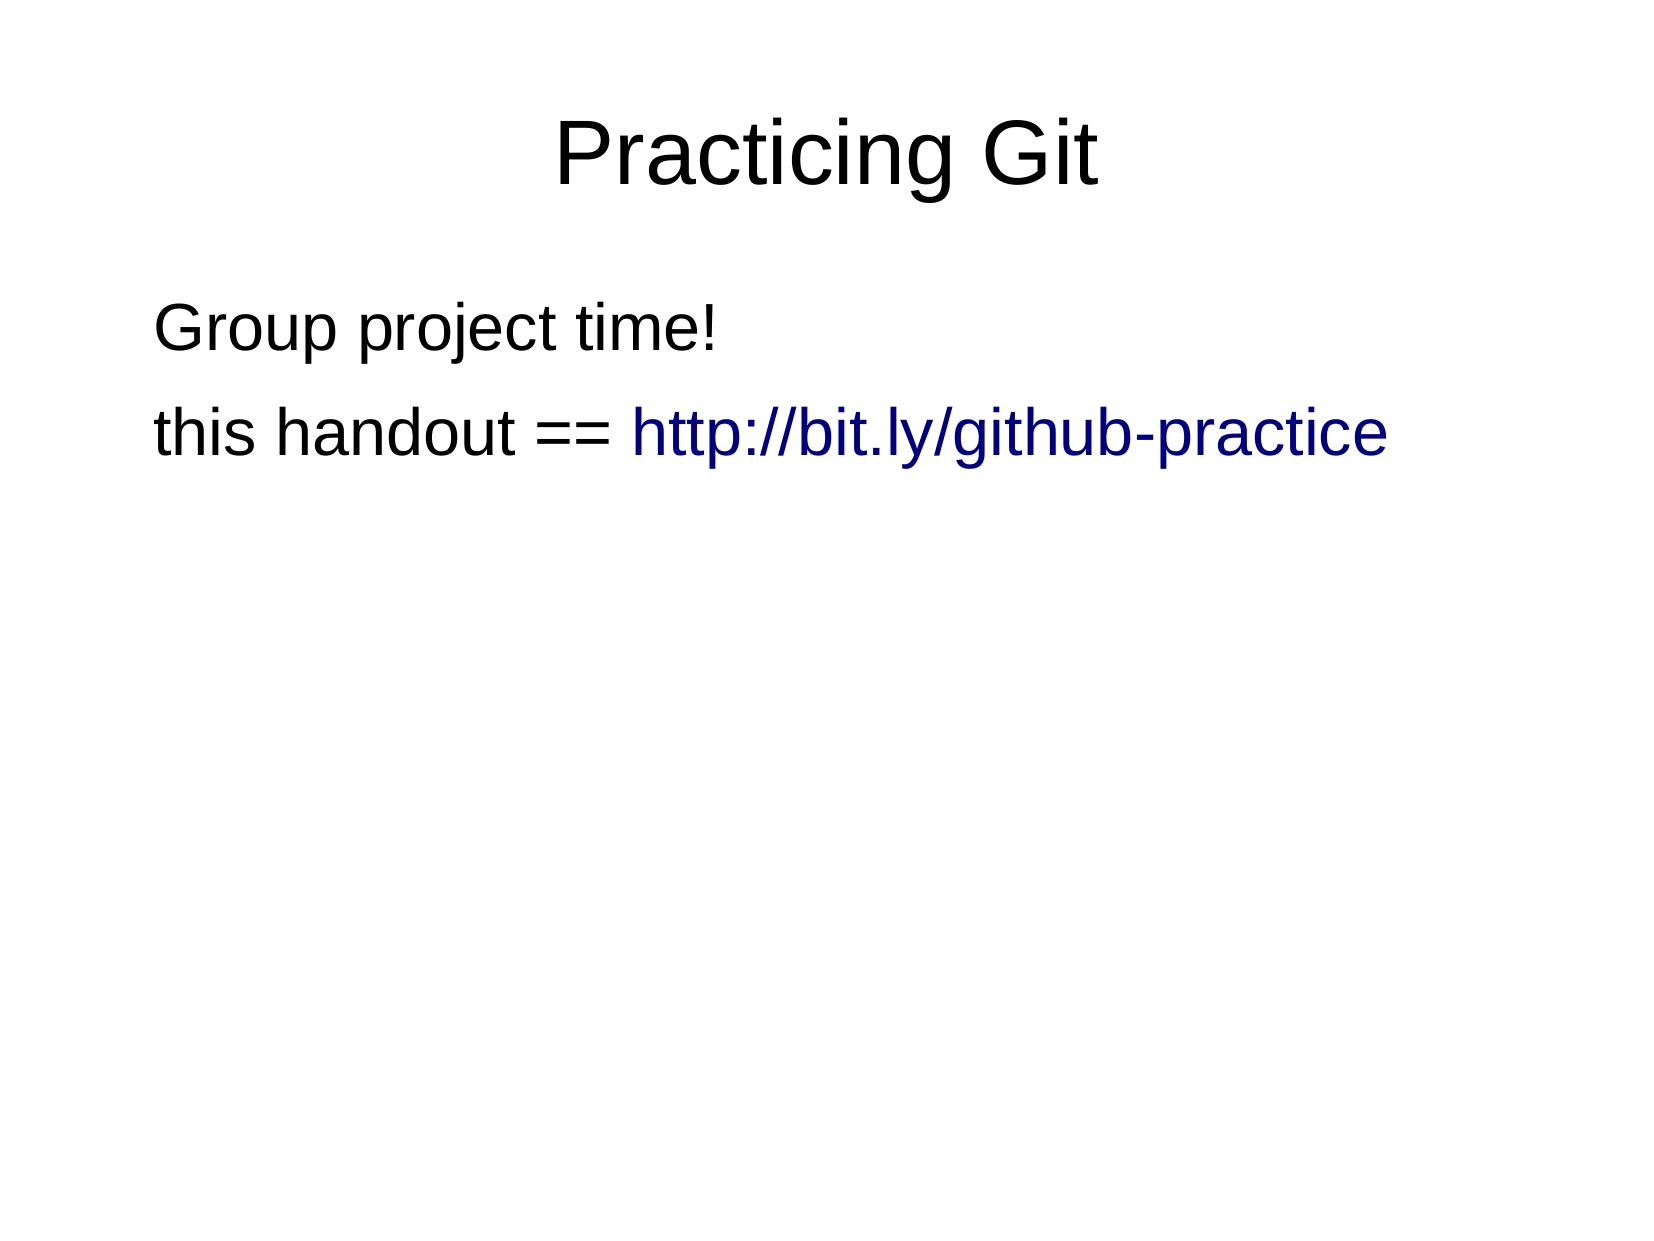

# Practicing Git
Group project time!
this handout == http://bit.ly/github-practice